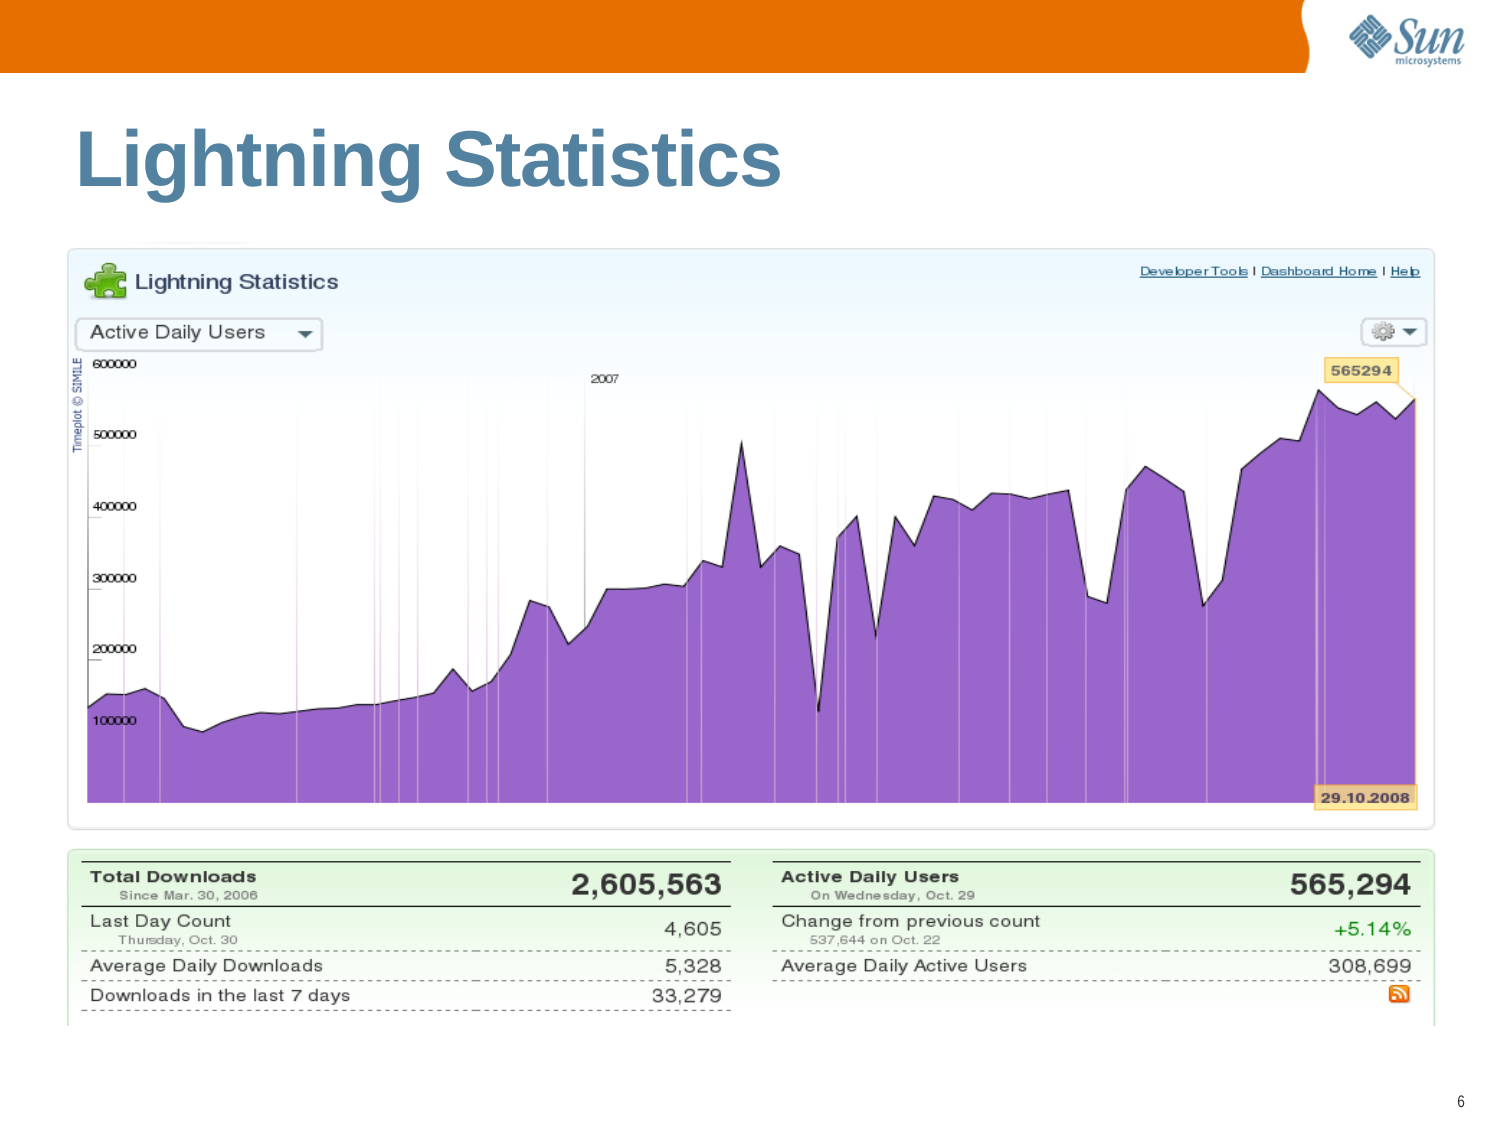

# Lightning Statistics
20%
8%
57%
15%